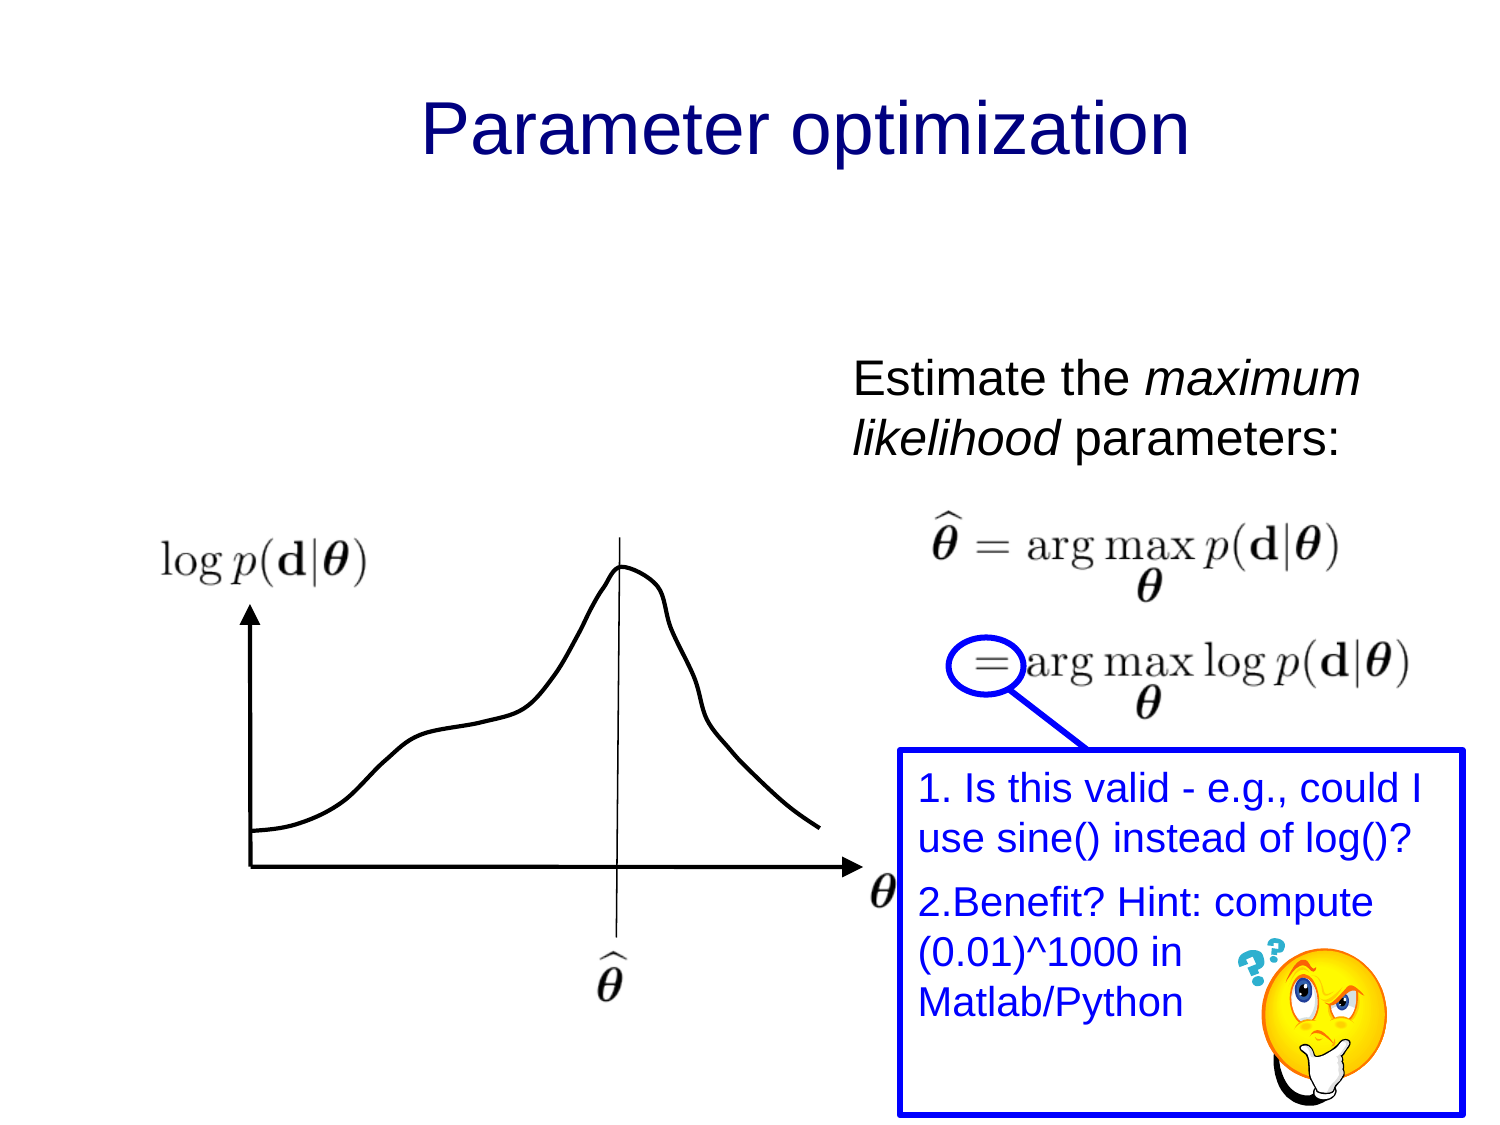

# Parameter optimization
Estimate the maximum likelihood parameters:
1. Is this valid - e.g., could I use sine() instead of log()?
2.Benefit? Hint: compute (0.01)^1000 in Matlab/Python